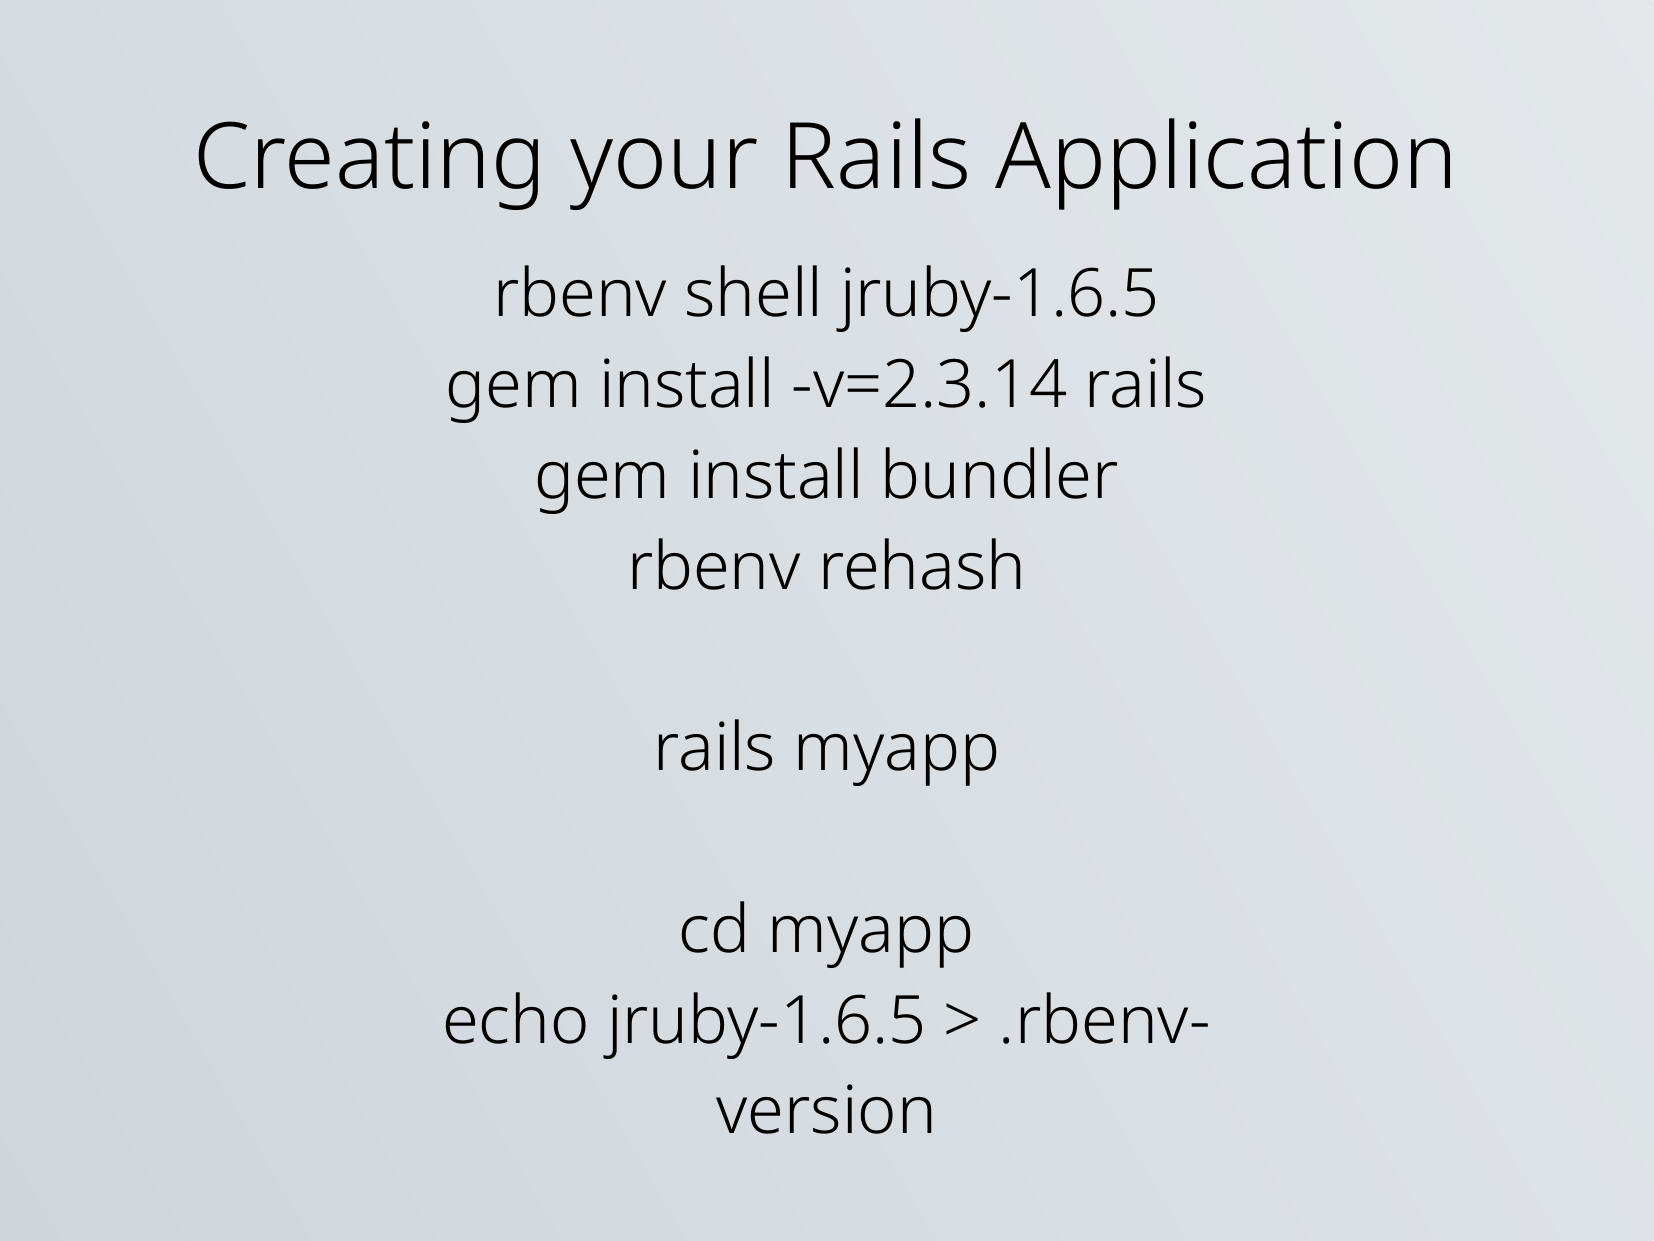

Creating your Rails Application
# rbenv shell jruby-1.6.5
gem install -v=2.3.14 rails
gem install bundler
rbenv rehash
rails myapp
cd myapp
echo jruby-1.6.5 > .rbenv-version